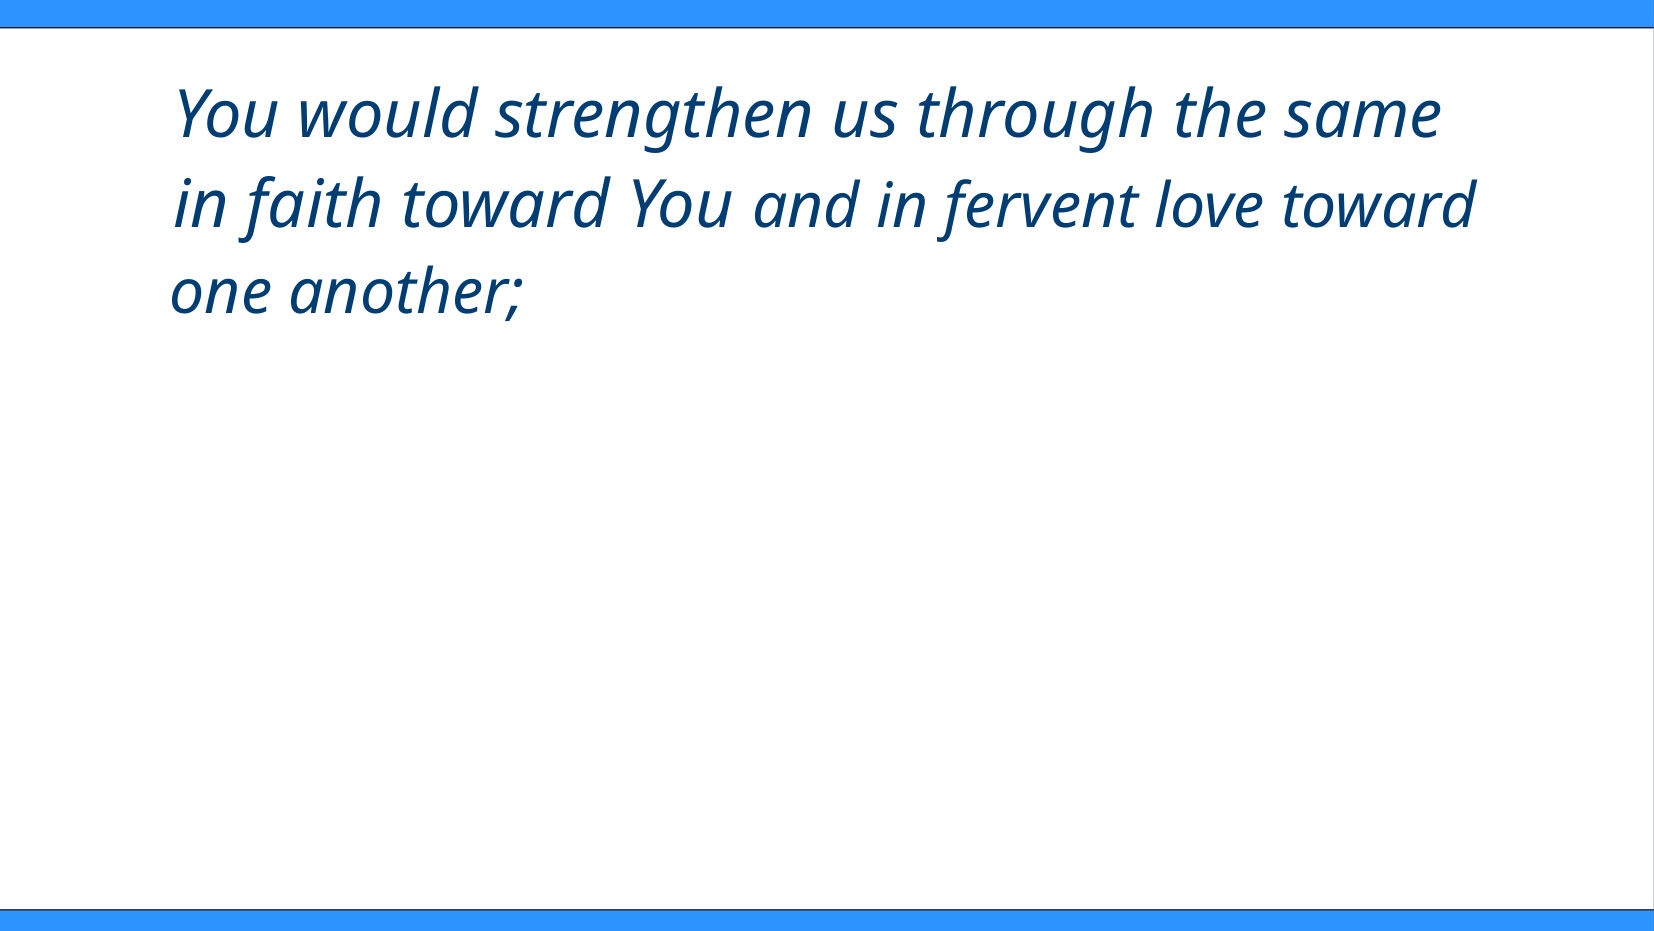

You would strengthen us through the same
 in faith toward You and in fervent love toward
 one another;